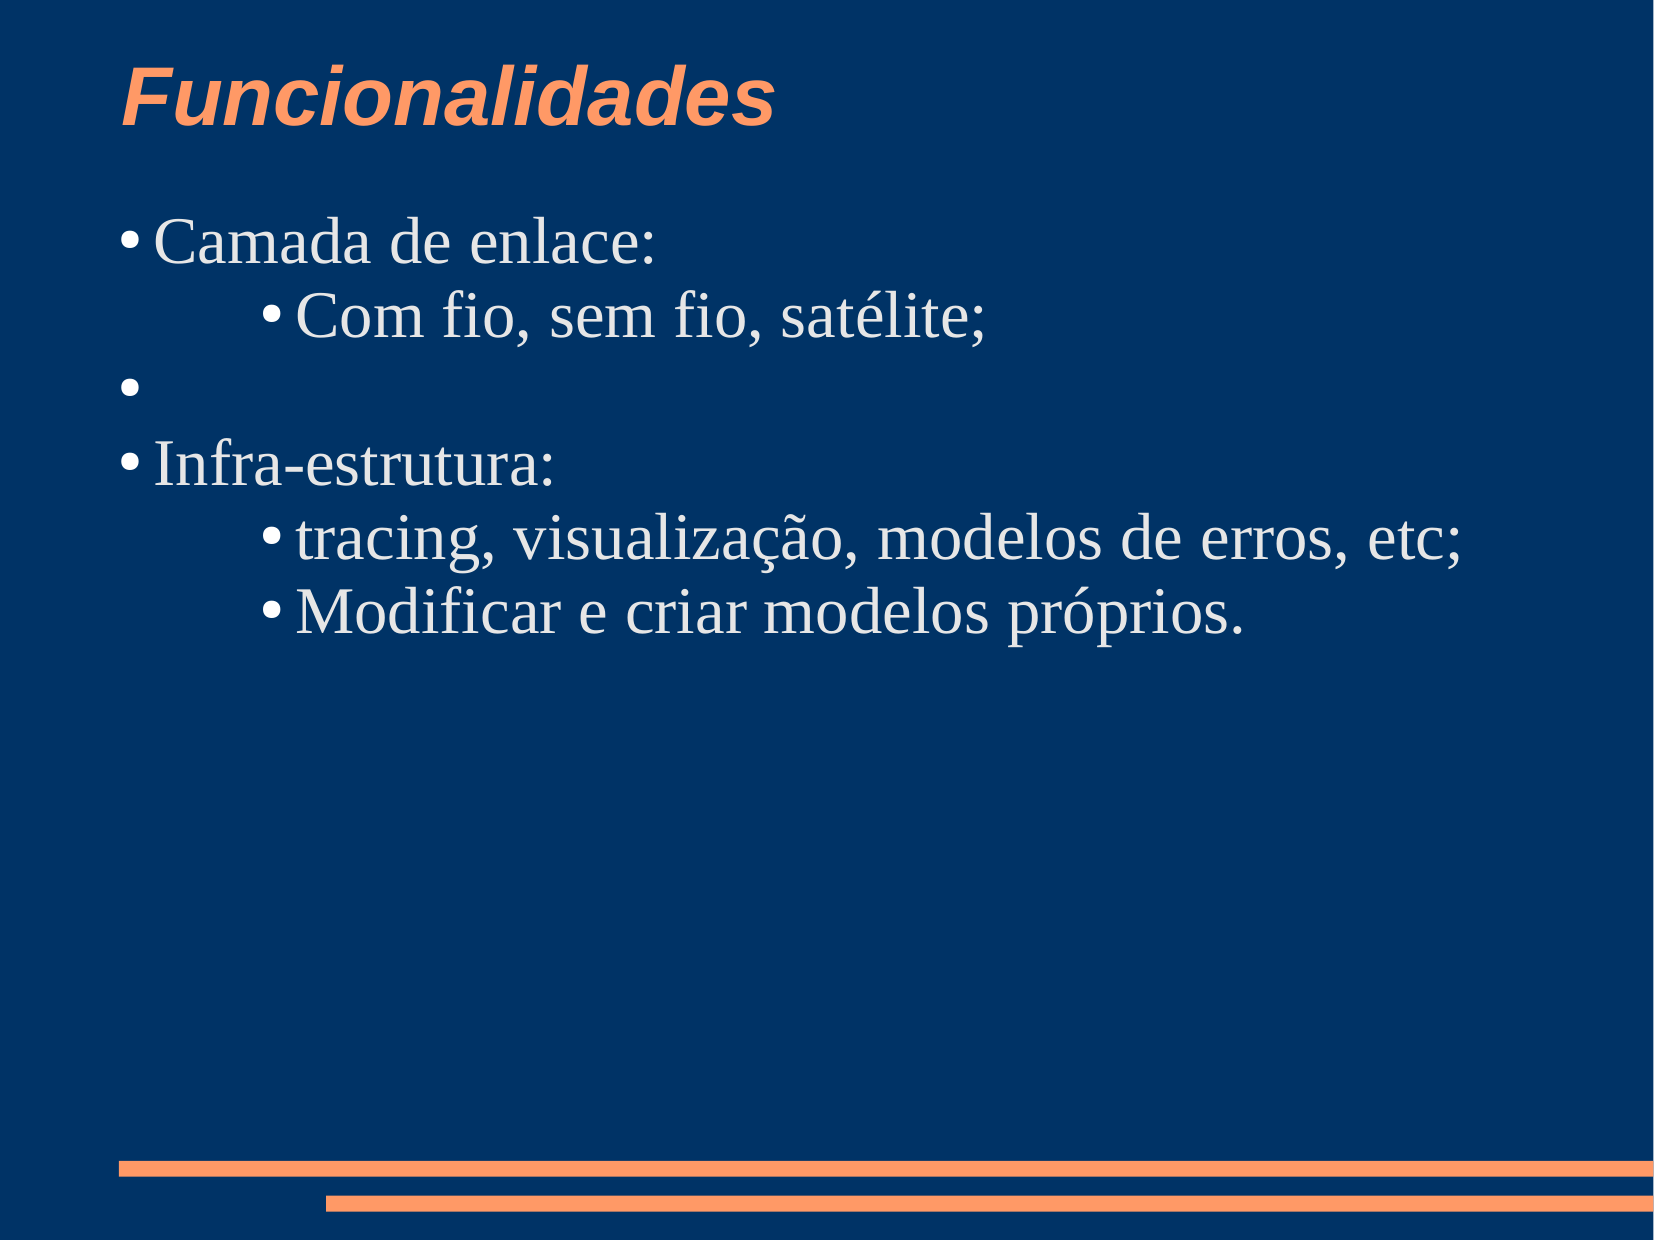

# Funcionalidades
Camada de enlace:
Com fio, sem fio, satélite;
Infra-estrutura:
tracing, visualização, modelos de erros, etc;
Modificar e criar modelos próprios.